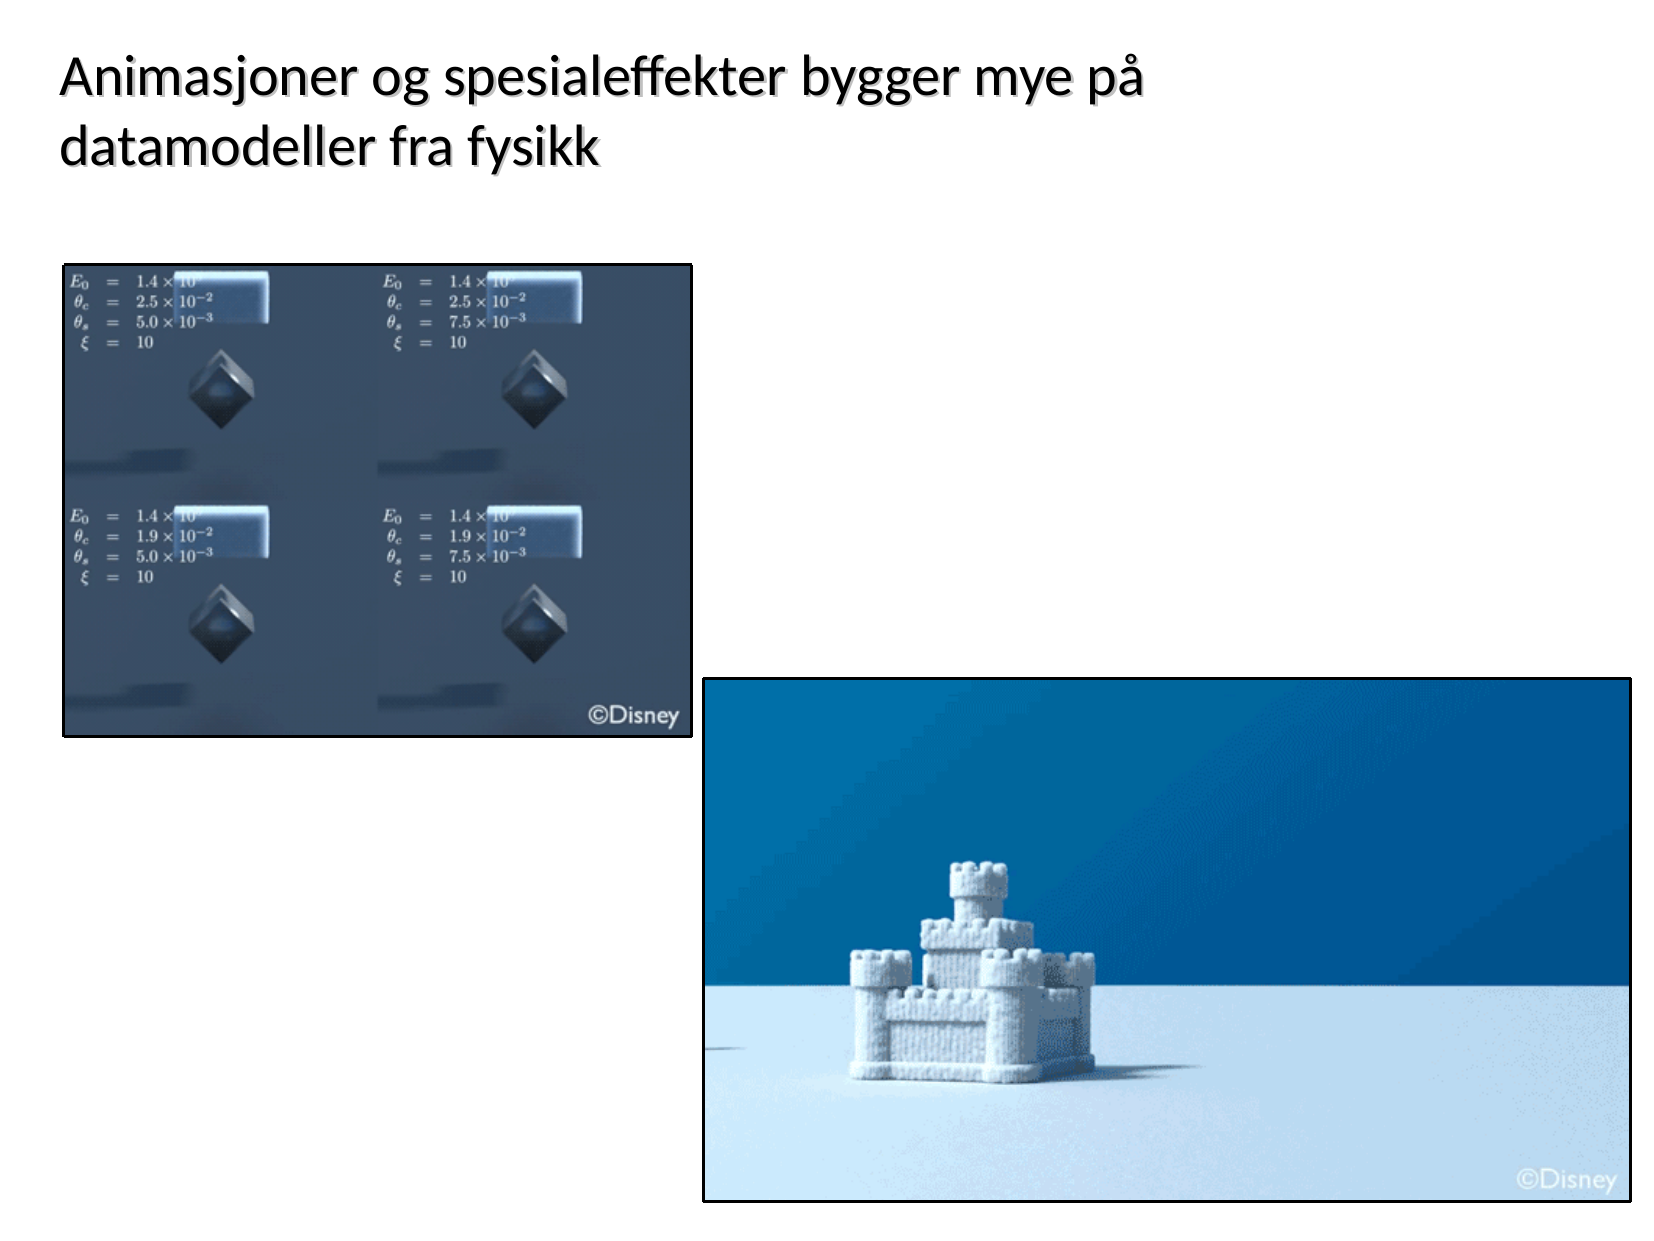

Animasjoner og spesialeffekter bygger mye på datamodeller fra fysikk